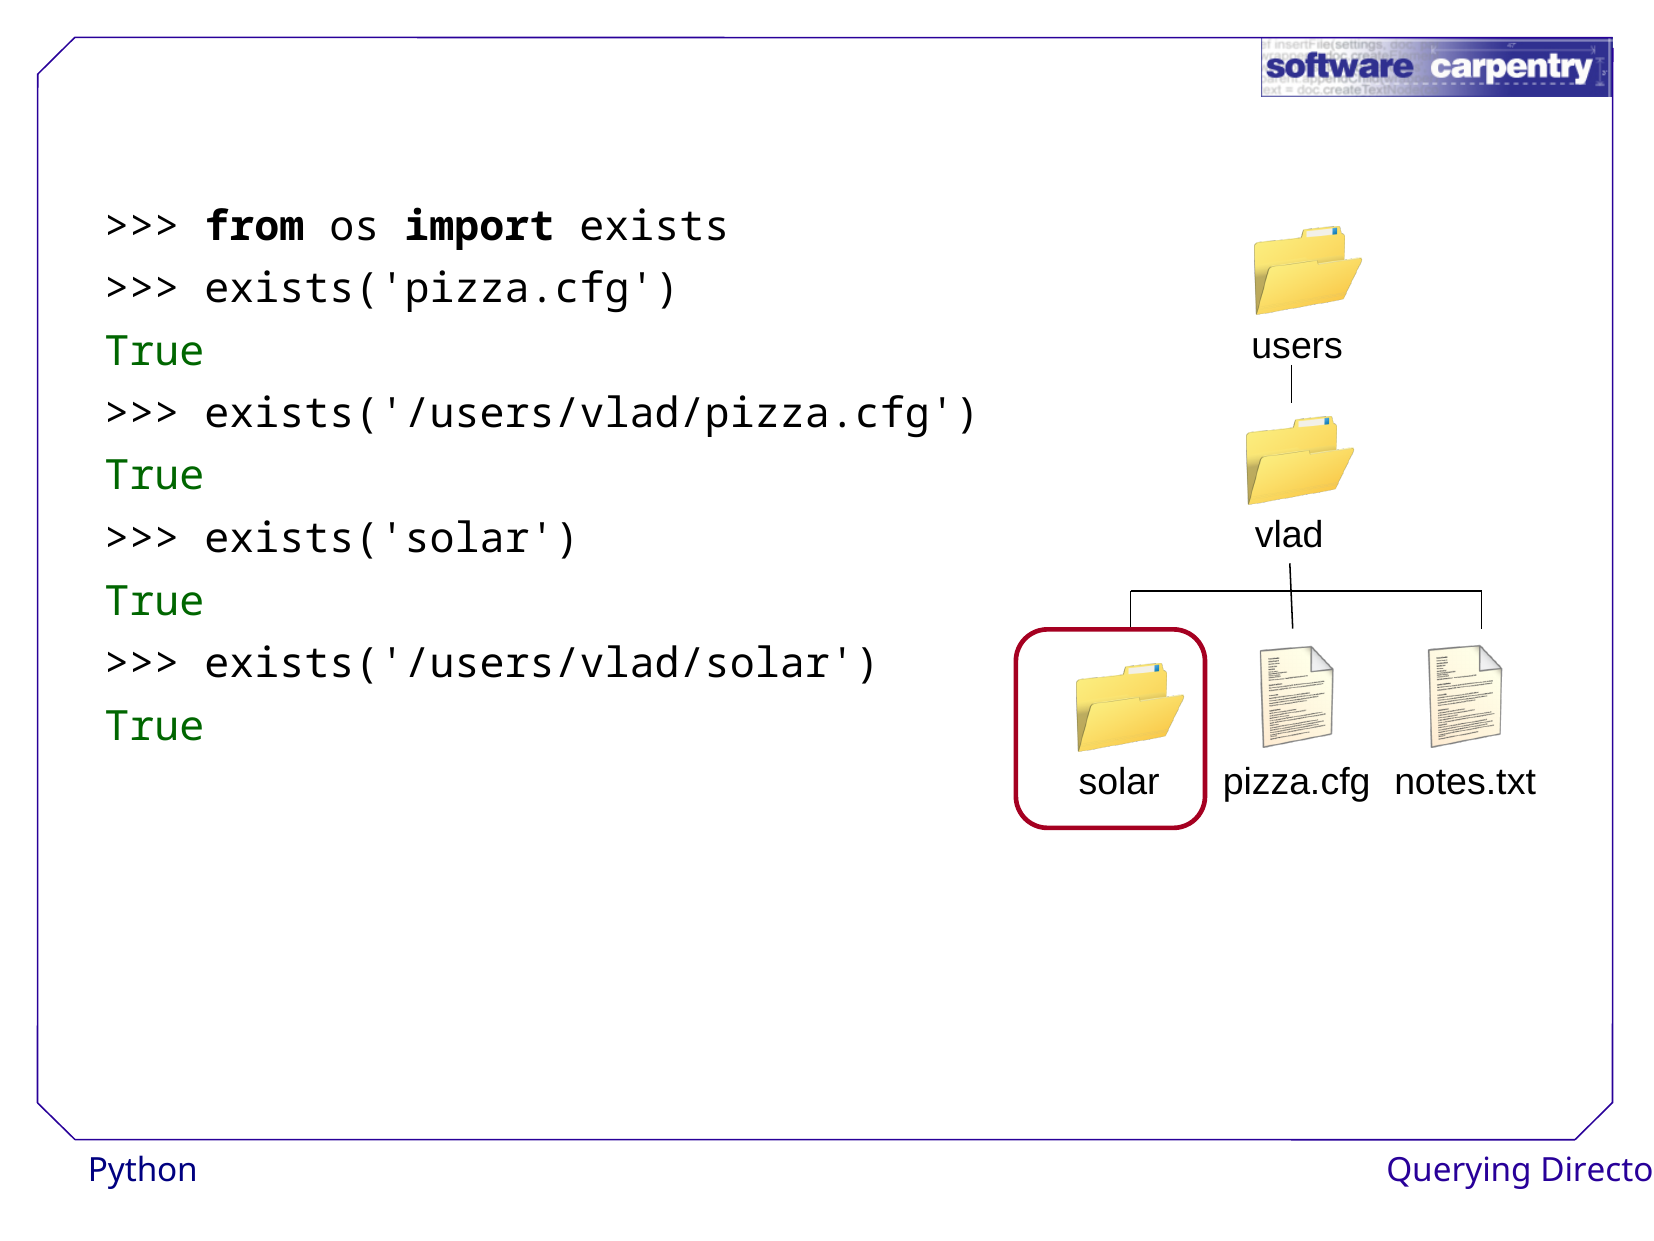

>>> from os import exists
>>> exists('pizza.cfg')
True
>>> exists('/users/vlad/pizza.cfg')
True
>>> exists('solar')
True
>>> exists('/users/vlad/solar')
True
users
vlad
solar
notes.txt
pizza.cfg